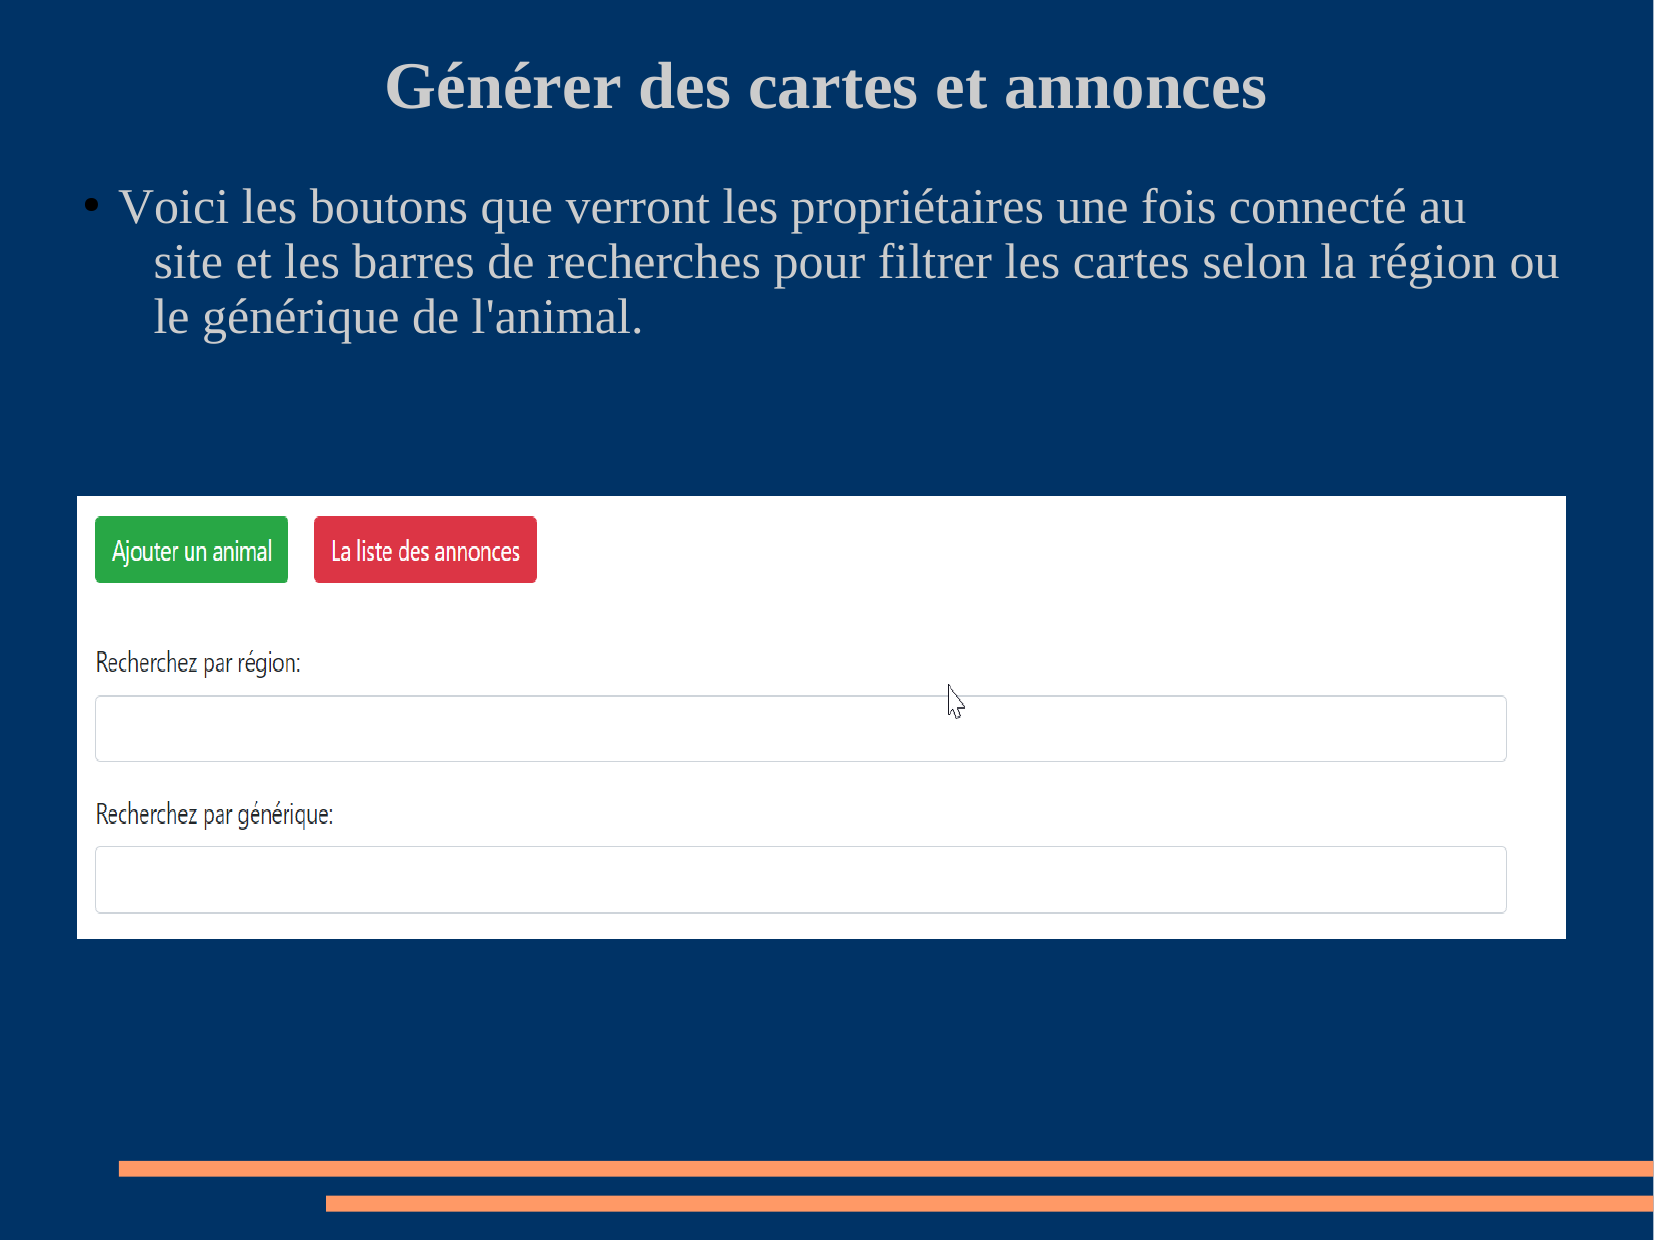

# Générer des cartes et annonces
Voici les boutons que verront les propriétaires une fois connecté au site et les barres de recherches pour filtrer les cartes selon la région ou le générique de l'animal.